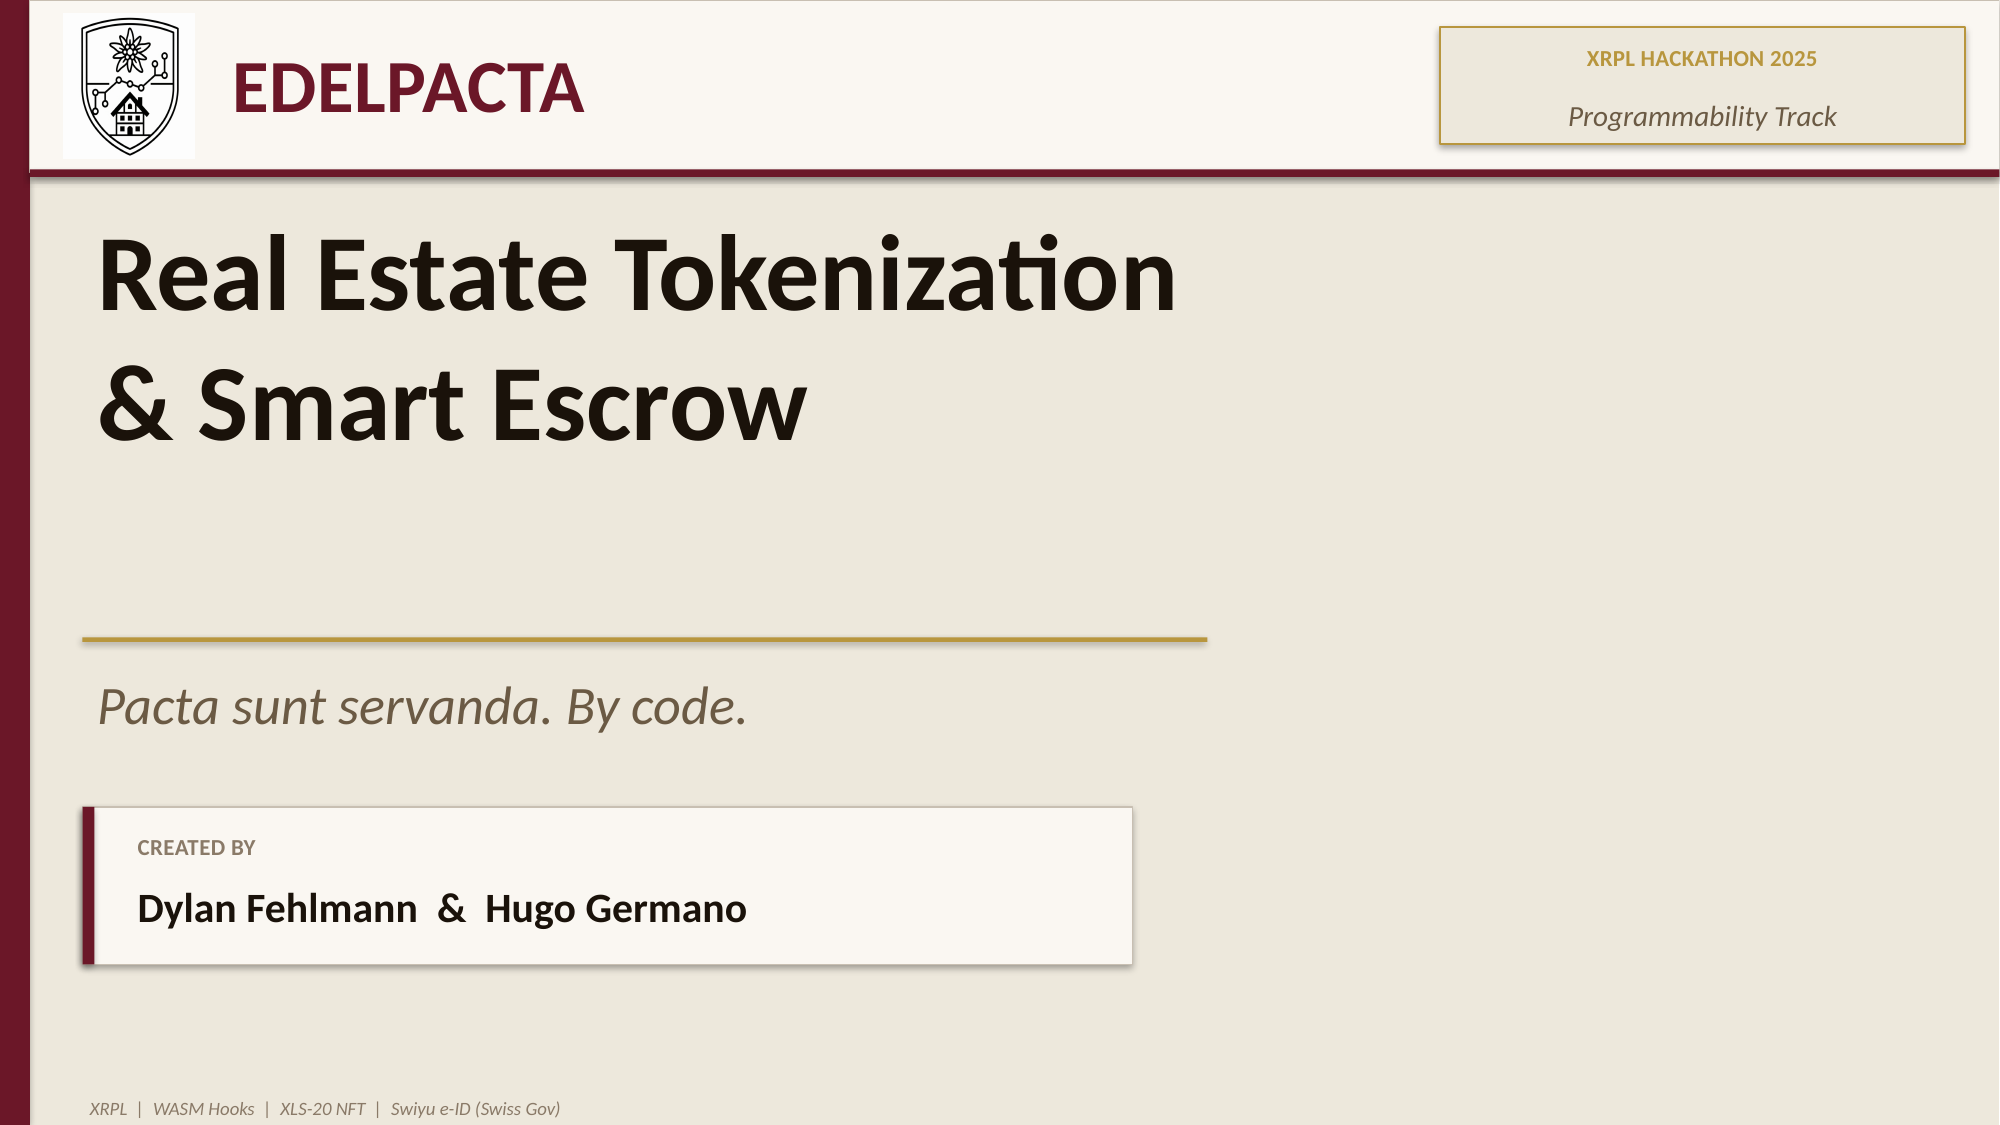

EDELPACTA
XRPL HACKATHON 2025
Programmability Track
Real Estate Tokenization
& Smart Escrow
Pacta sunt servanda. By code.
CREATED BY
Dylan Fehlmann & Hugo Germano
XRPL | WASM Hooks | XLS-20 NFT | Swiyu e-ID (Swiss Gov)